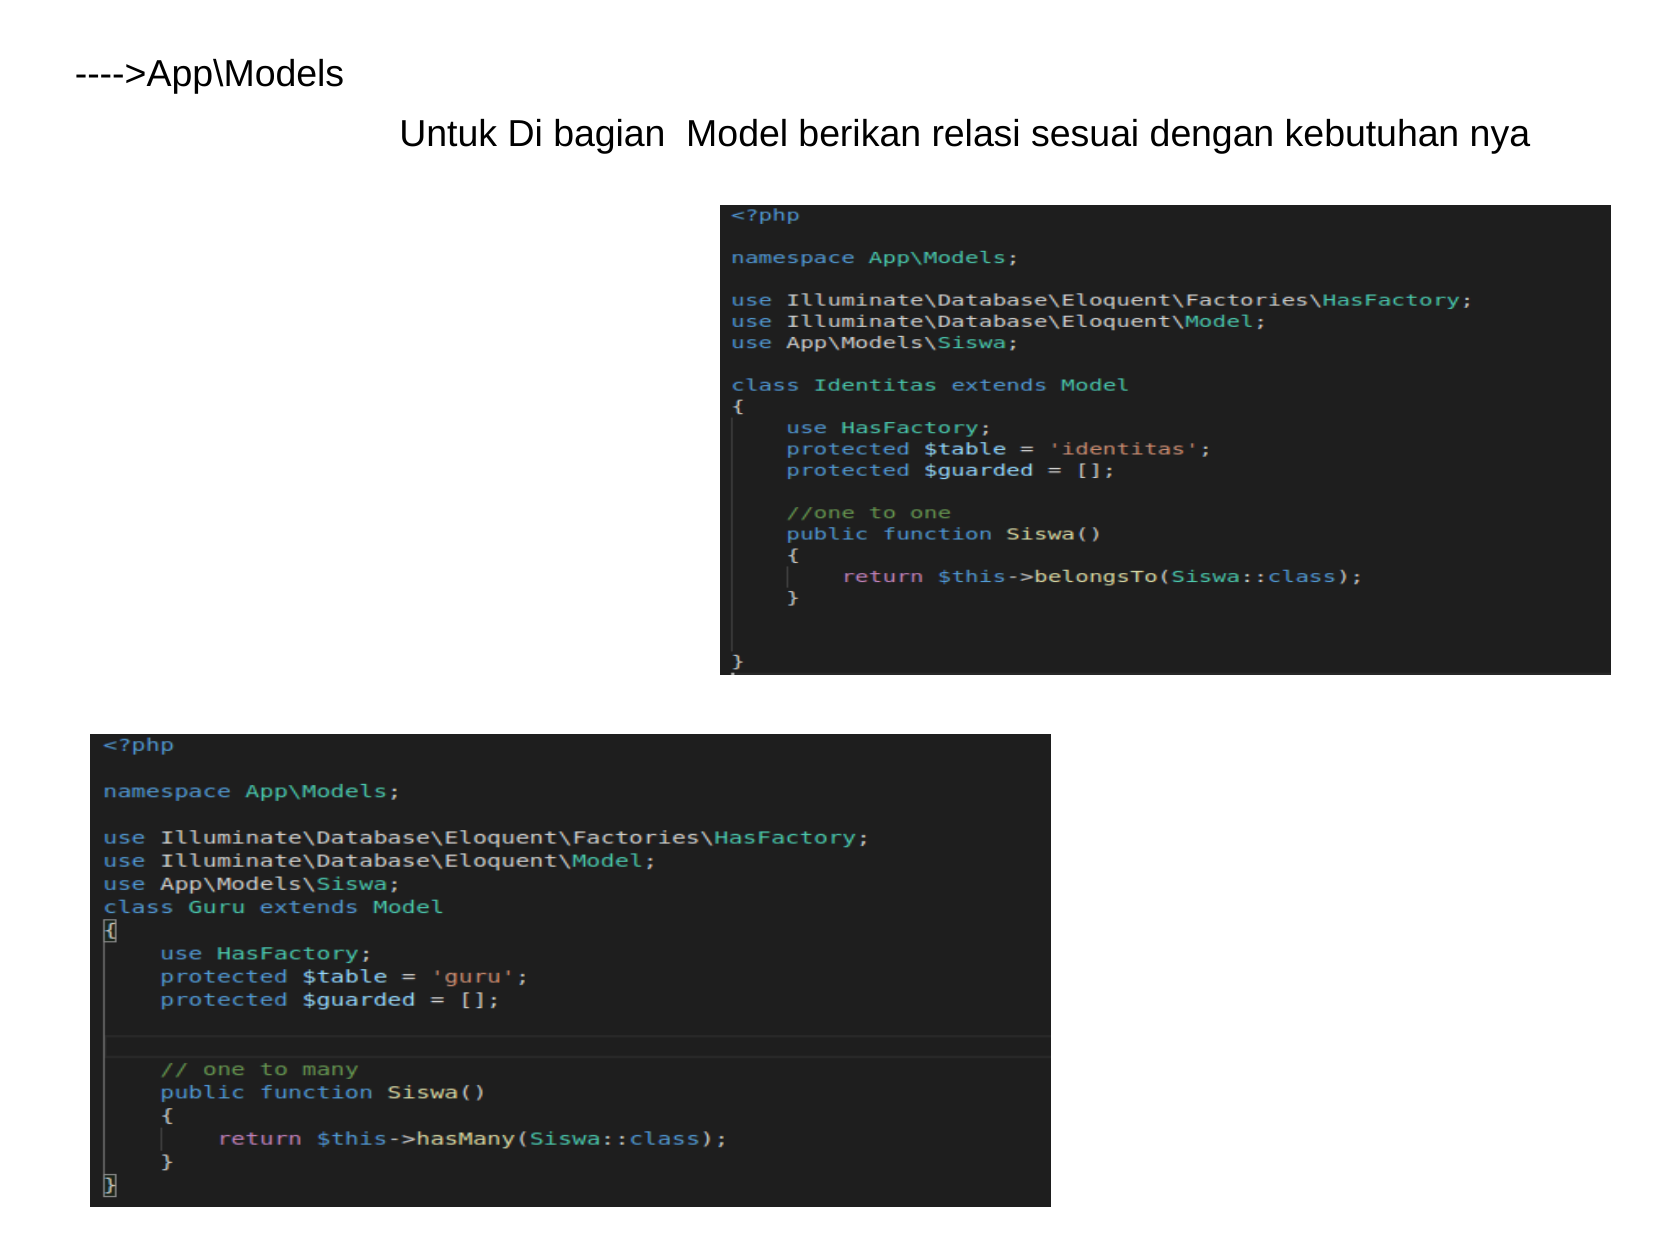

---->App\Models
Untuk Di bagian Model berikan relasi sesuai dengan kebutuhan nya